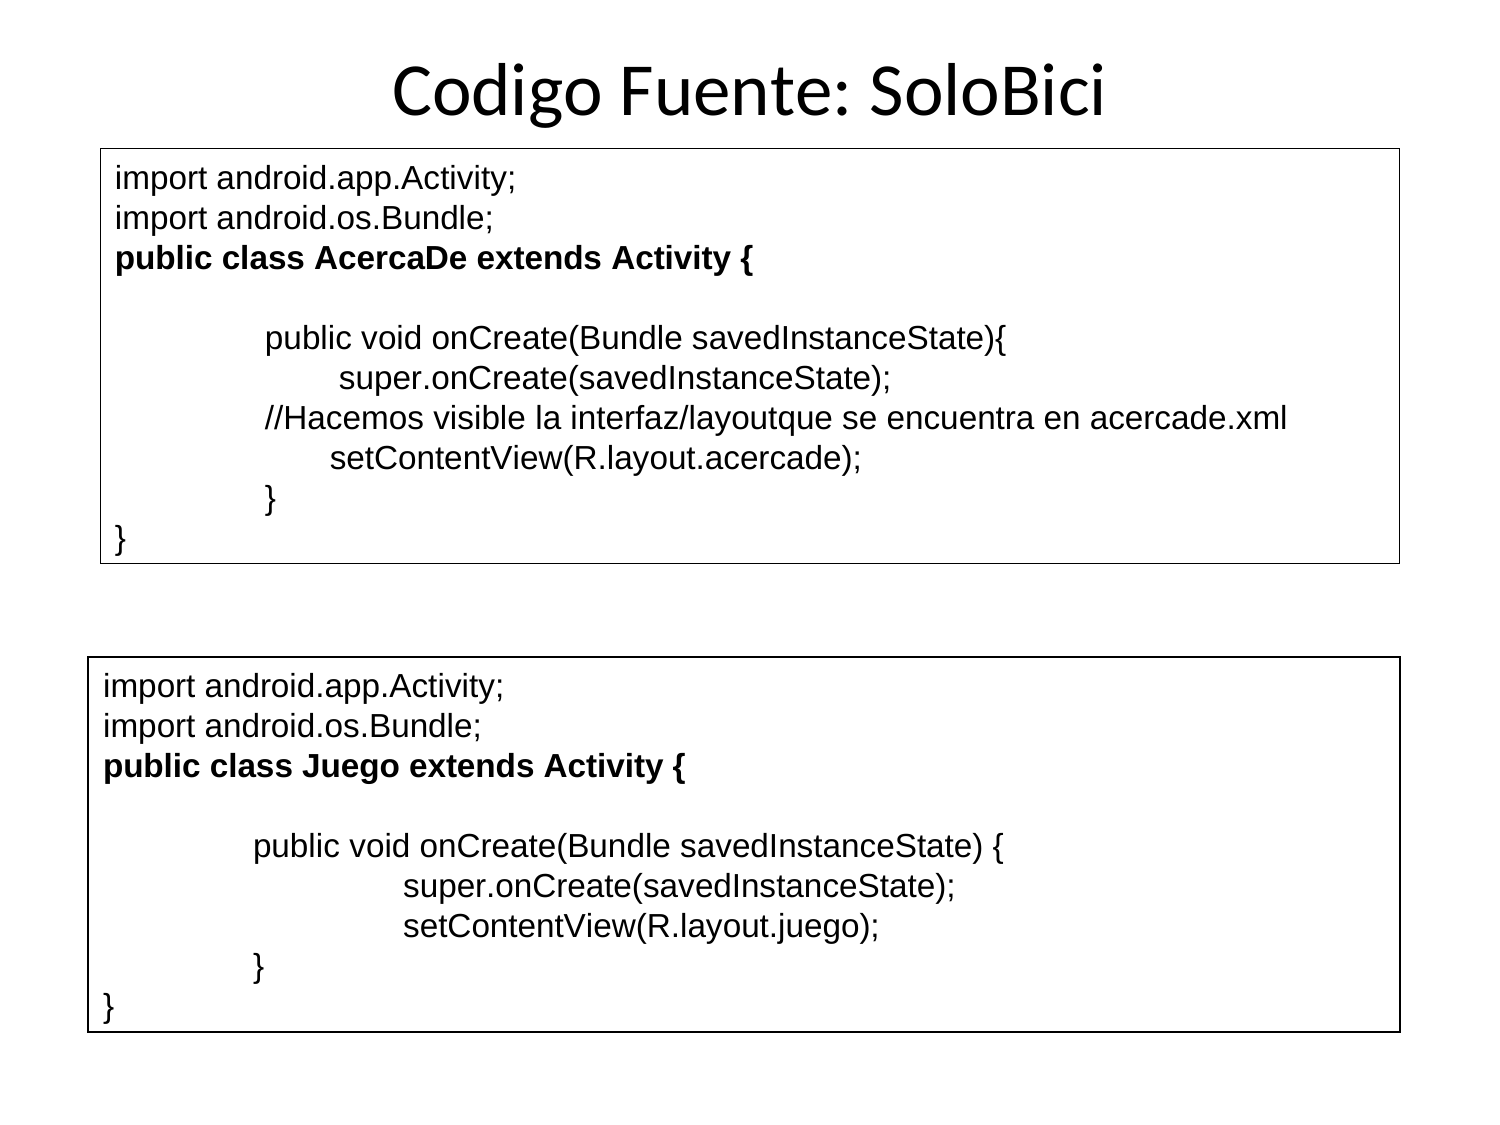

# Codigo Fuente: SoloBici
import android.app.Activity;
import android.os.Bundle;
public class AcercaDe extends Activity {
	public void onCreate(Bundle savedInstanceState){
	 super.onCreate(savedInstanceState);
	//Hacemos visible la interfaz/layoutque se encuentra en acercade.xml
	 setContentView(R.layout.acercade);
	}
}
import android.app.Activity;
import android.os.Bundle;
public class Juego extends Activity {
	public void onCreate(Bundle savedInstanceState) {
		super.onCreate(savedInstanceState);
		setContentView(R.layout.juego);
	}
}